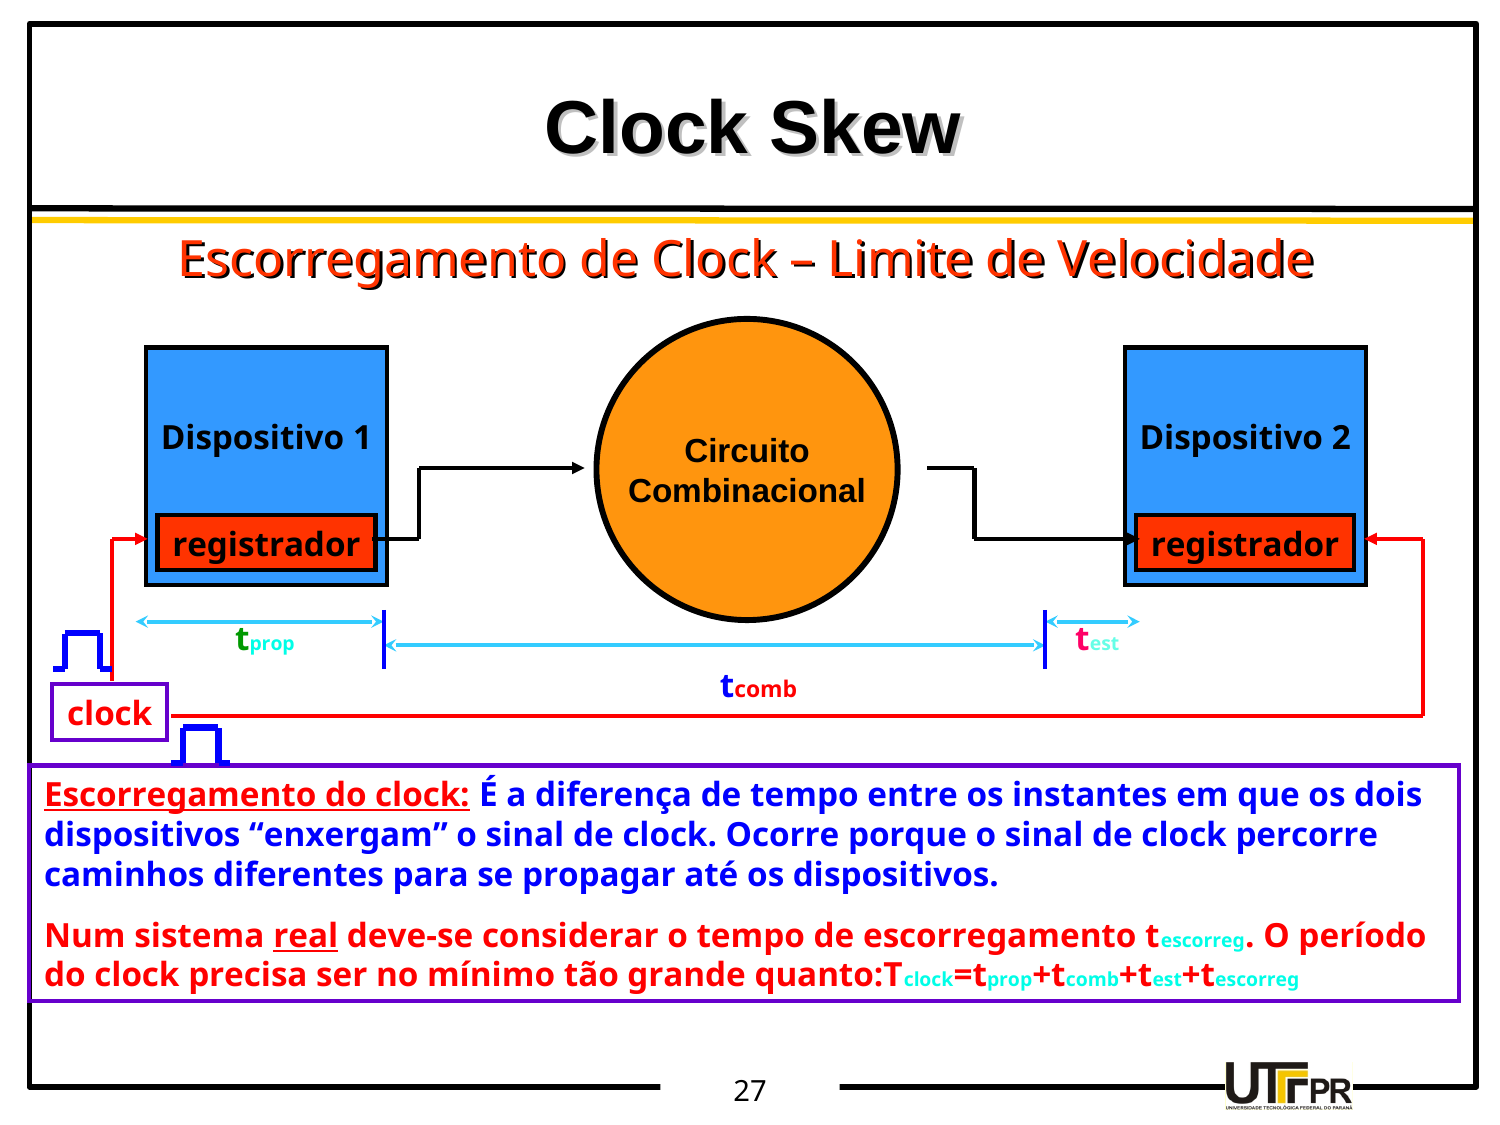

# Clock Skew
Escorregamento de Clock – Limite de Velocidade
Circuito
Combinacional
Dispositivo 1
registrador
Dispositivo 2
registrador
tprop
test
tcomb
clock
Escorregamento do clock: É a diferença de tempo entre os instantes em que os dois dispositivos “enxergam” o sinal de clock. Ocorre porque o sinal de clock percorre caminhos diferentes para se propagar até os dispositivos.
Num sistema real deve-se considerar o tempo de escorregamento tescorreg. O período do clock precisa ser no mínimo tão grande quanto:Tclock=tprop+tcomb+test+tescorreg